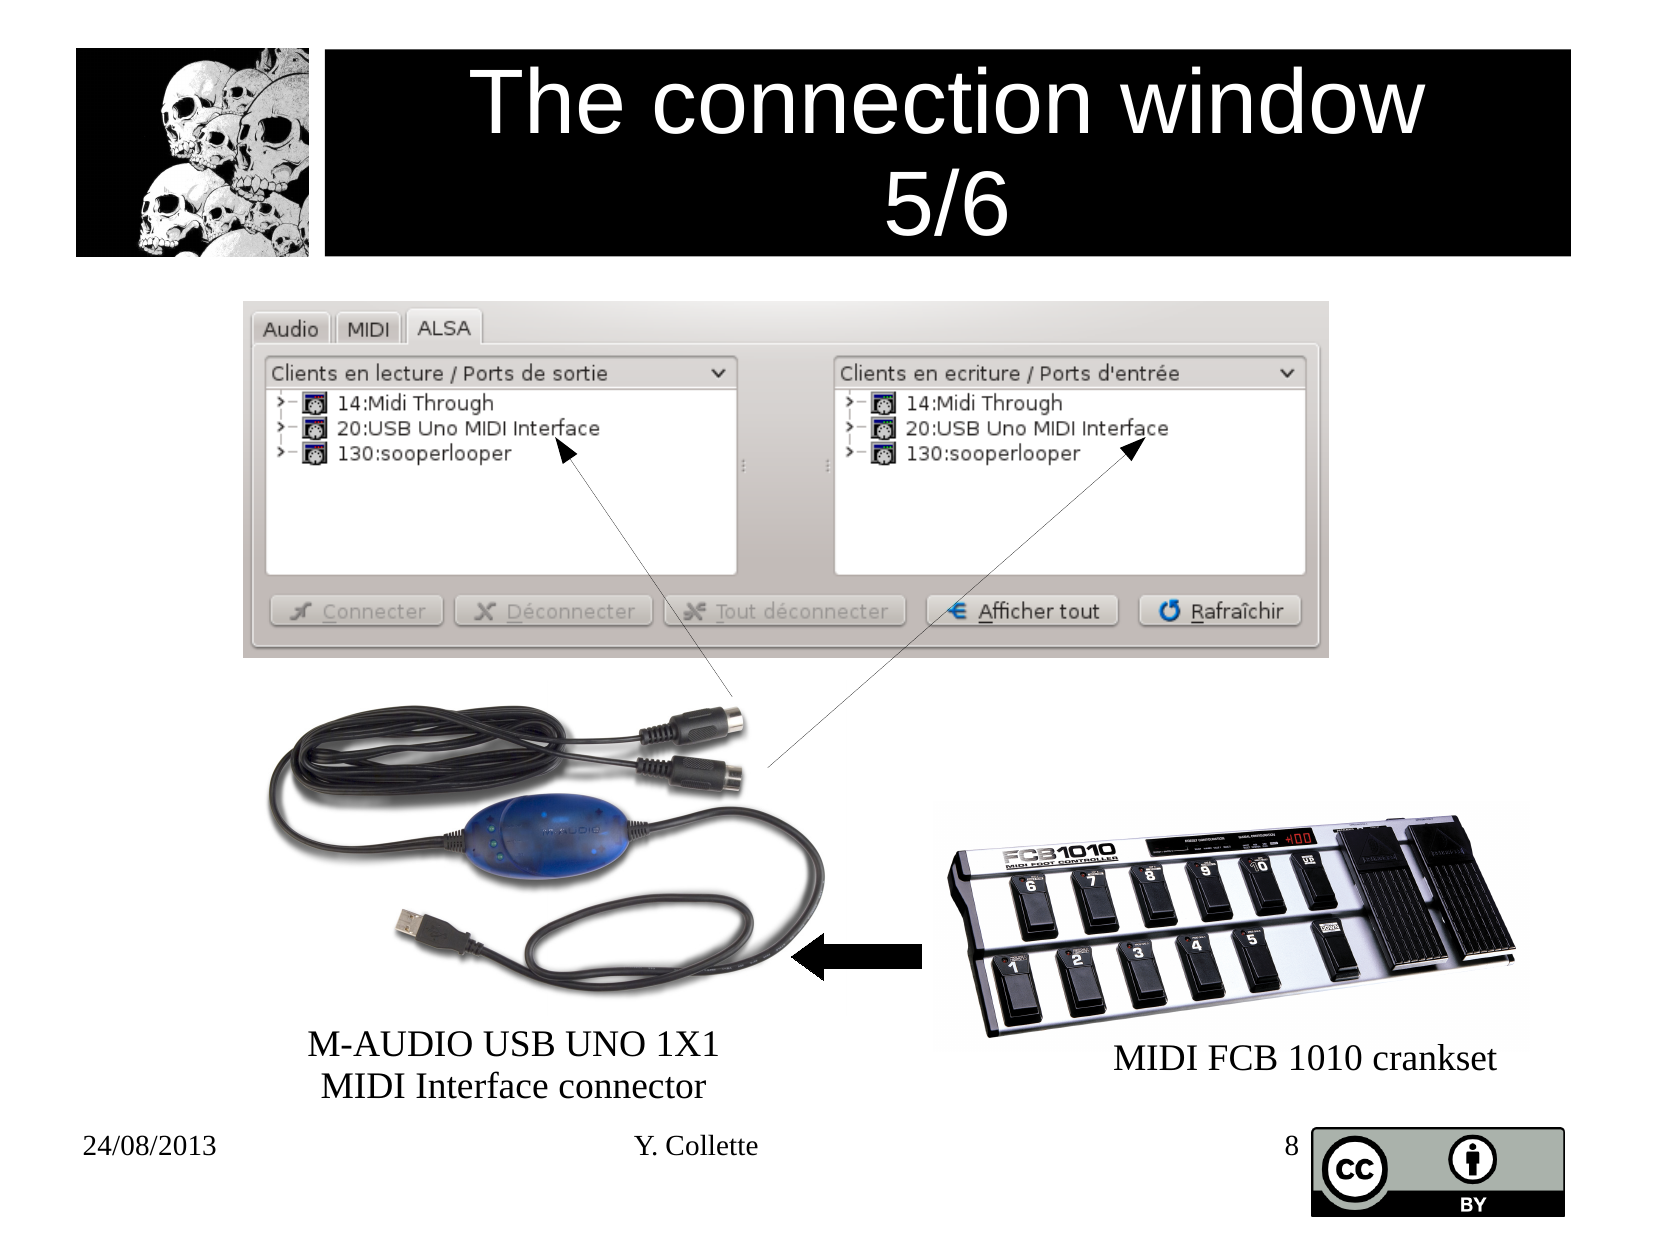

# The connection window
5/6
M-AUDIO USB UNO 1X1 MIDI Interface connector
MIDI FCB 1010 crankset
Y. Collette
8